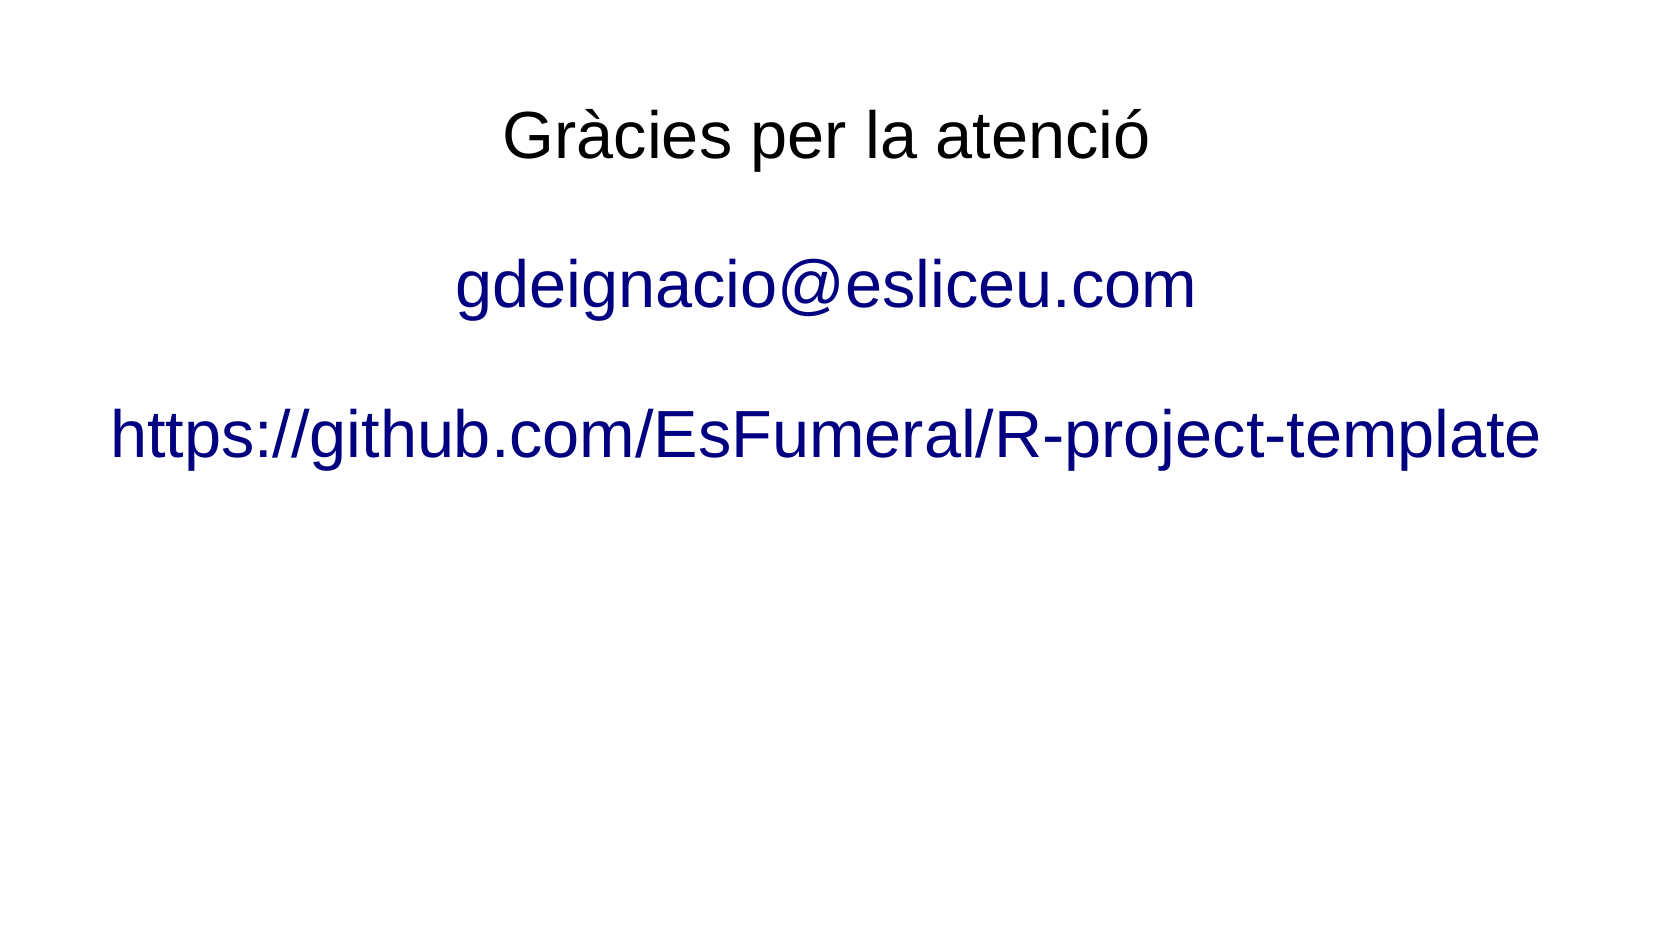

# Gràcies per la atenció
gdeignacio@esliceu.com
https://github.com/EsFumeral/R-project-template